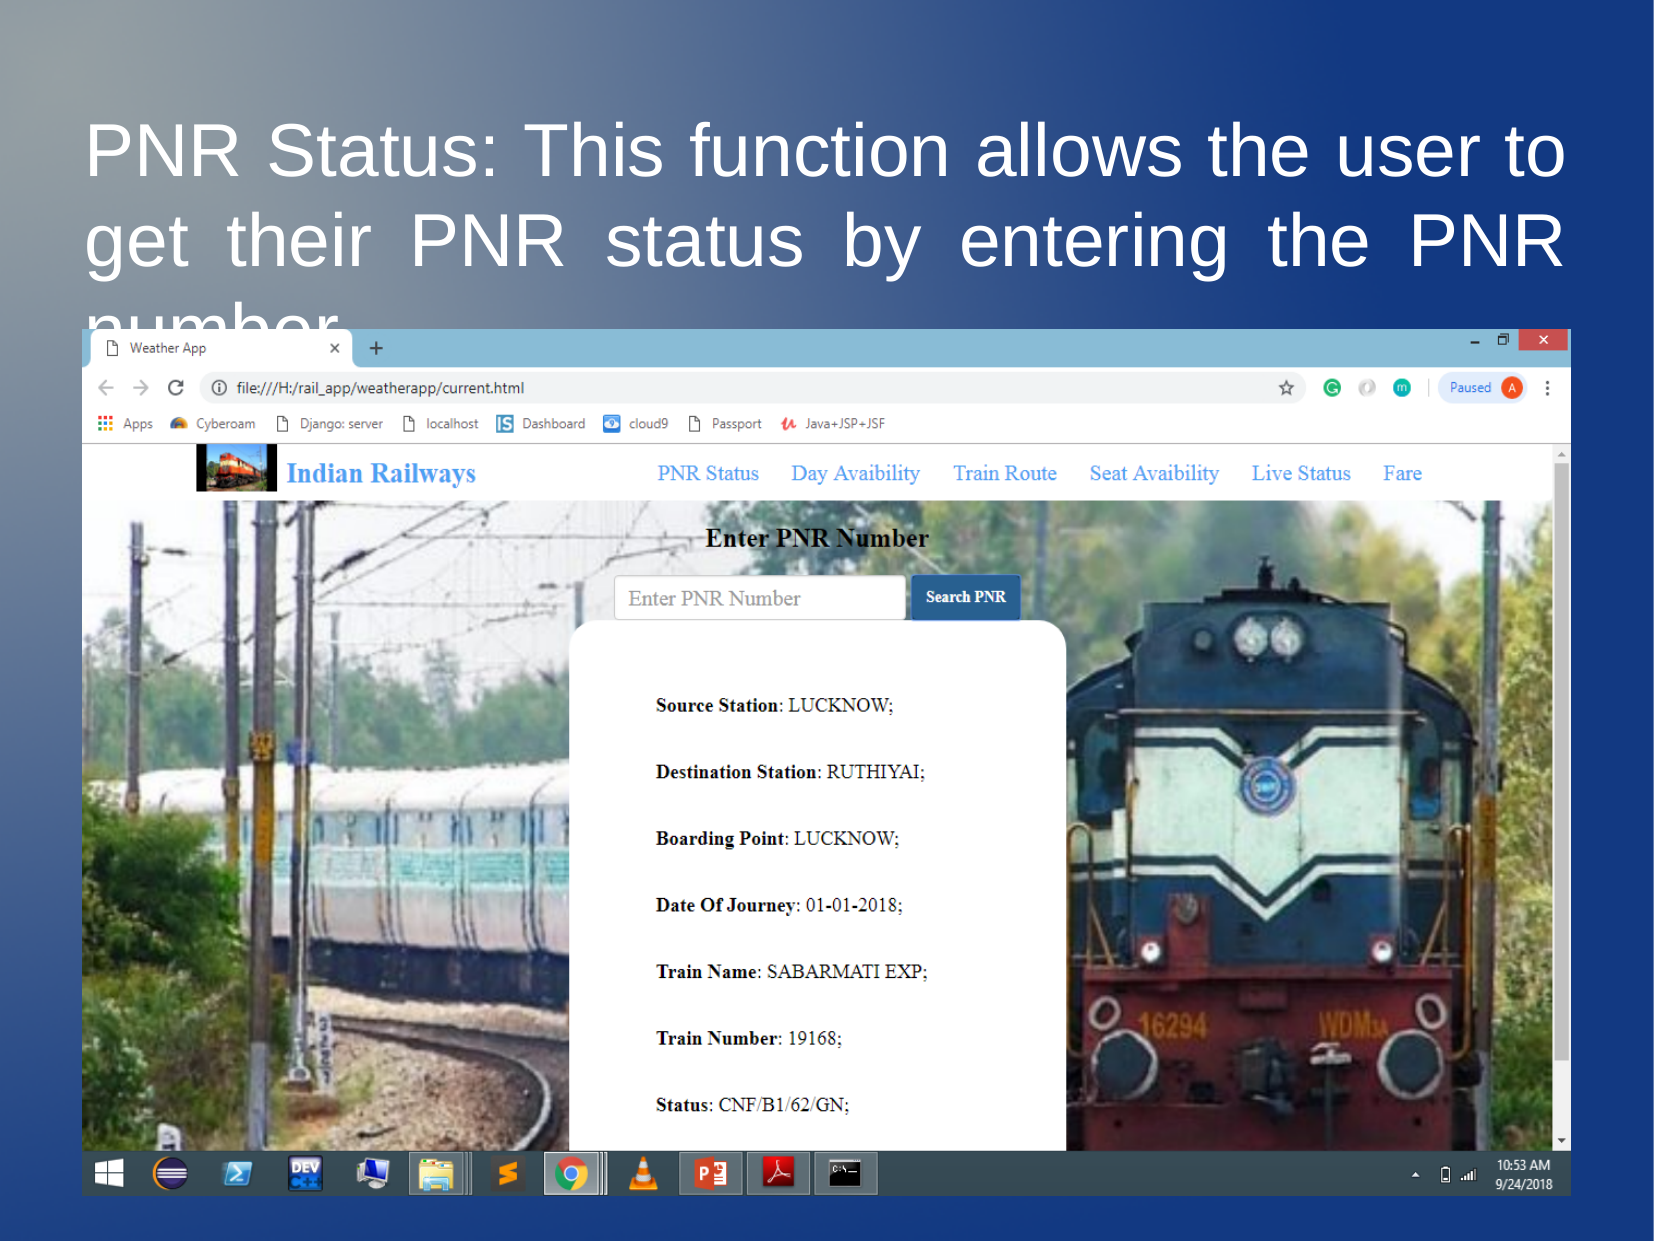

# PNR Status: This function allows the user to get their PNR status by entering the PNR number.